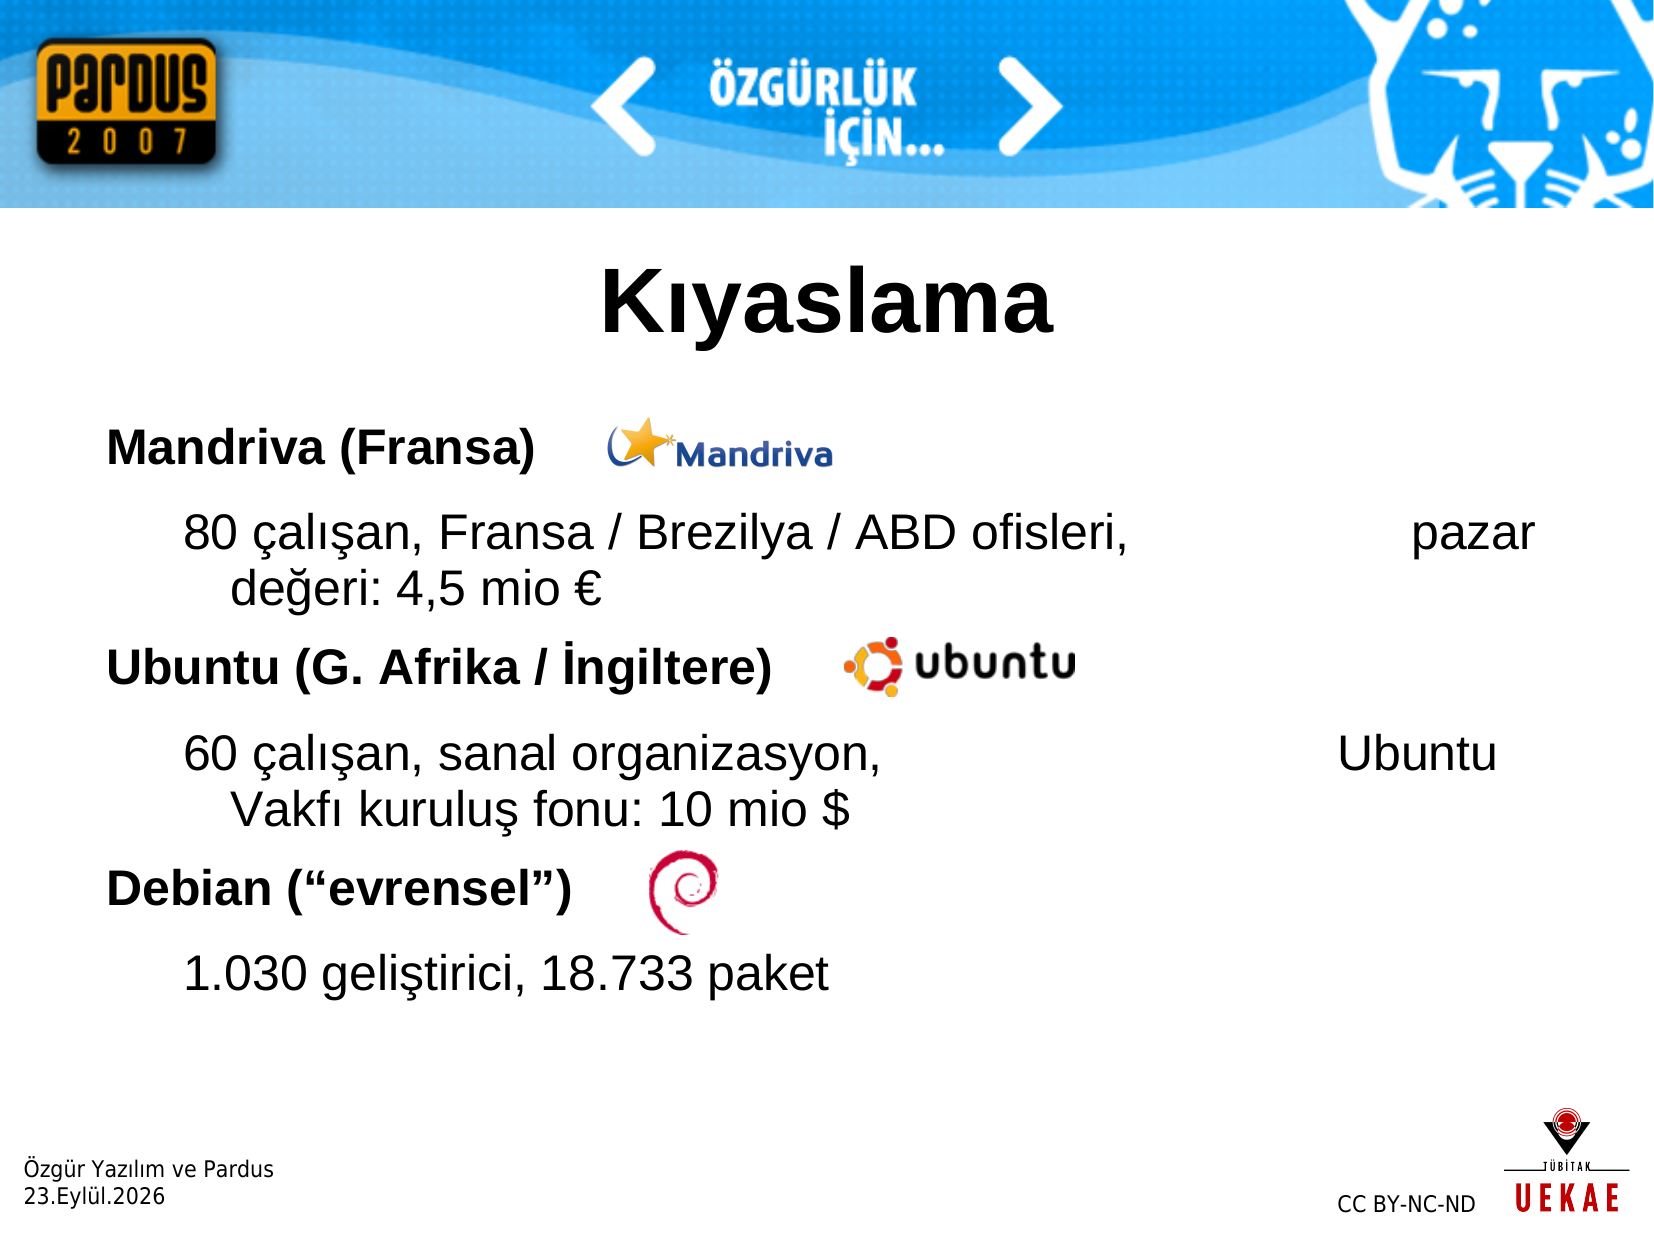

Kıyaslama
# Mandriva (Fransa)
80 çalışan, Fransa / Brezilya / ABD ofisleri, 				pazar değeri: 4,5 mio €
Ubuntu (G. Afrika / İngiltere)
60 çalışan, sanal organizasyon,							Ubuntu Vakfı kuruluş fonu: 10 mio $
Debian (“evrensel”)
1.030 geliştirici, 18.733 paket